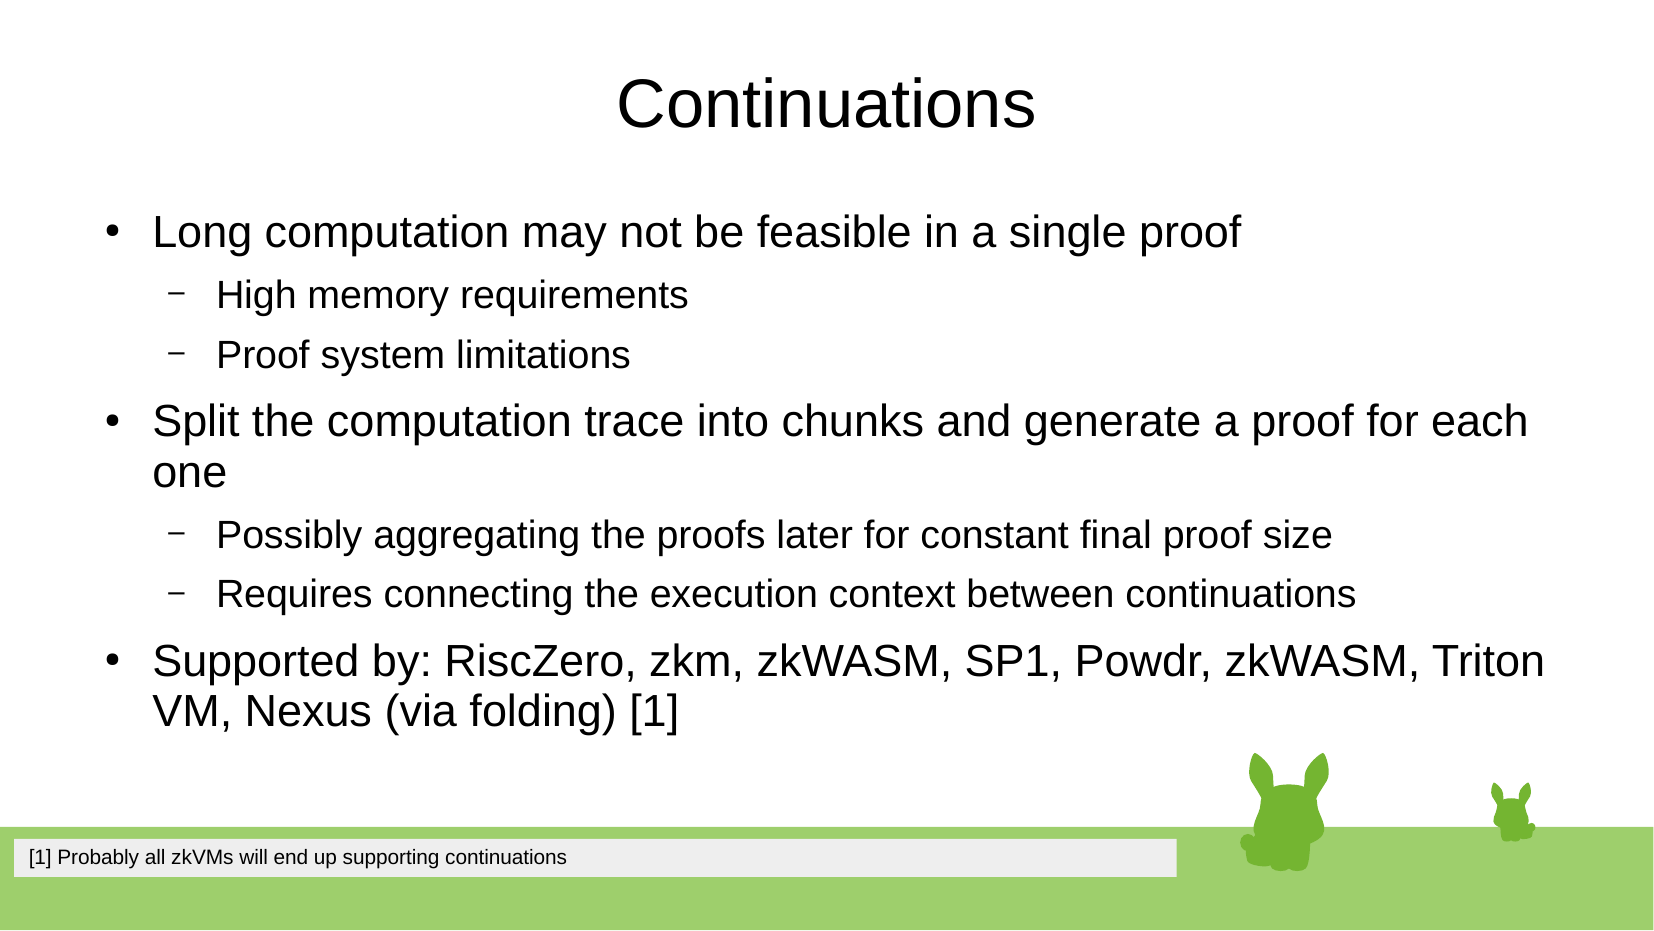

# Continuations
Long computation may not be feasible in a single proof
High memory requirements
Proof system limitations
Split the computation trace into chunks and generate a proof for each one
Possibly aggregating the proofs later for constant final proof size
Requires connecting the execution context between continuations
Supported by: RiscZero, zkm, zkWASM, SP1, Powdr, zkWASM, Triton VM, Nexus (via folding) [1]
[1] Probably all zkVMs will end up supporting continuations